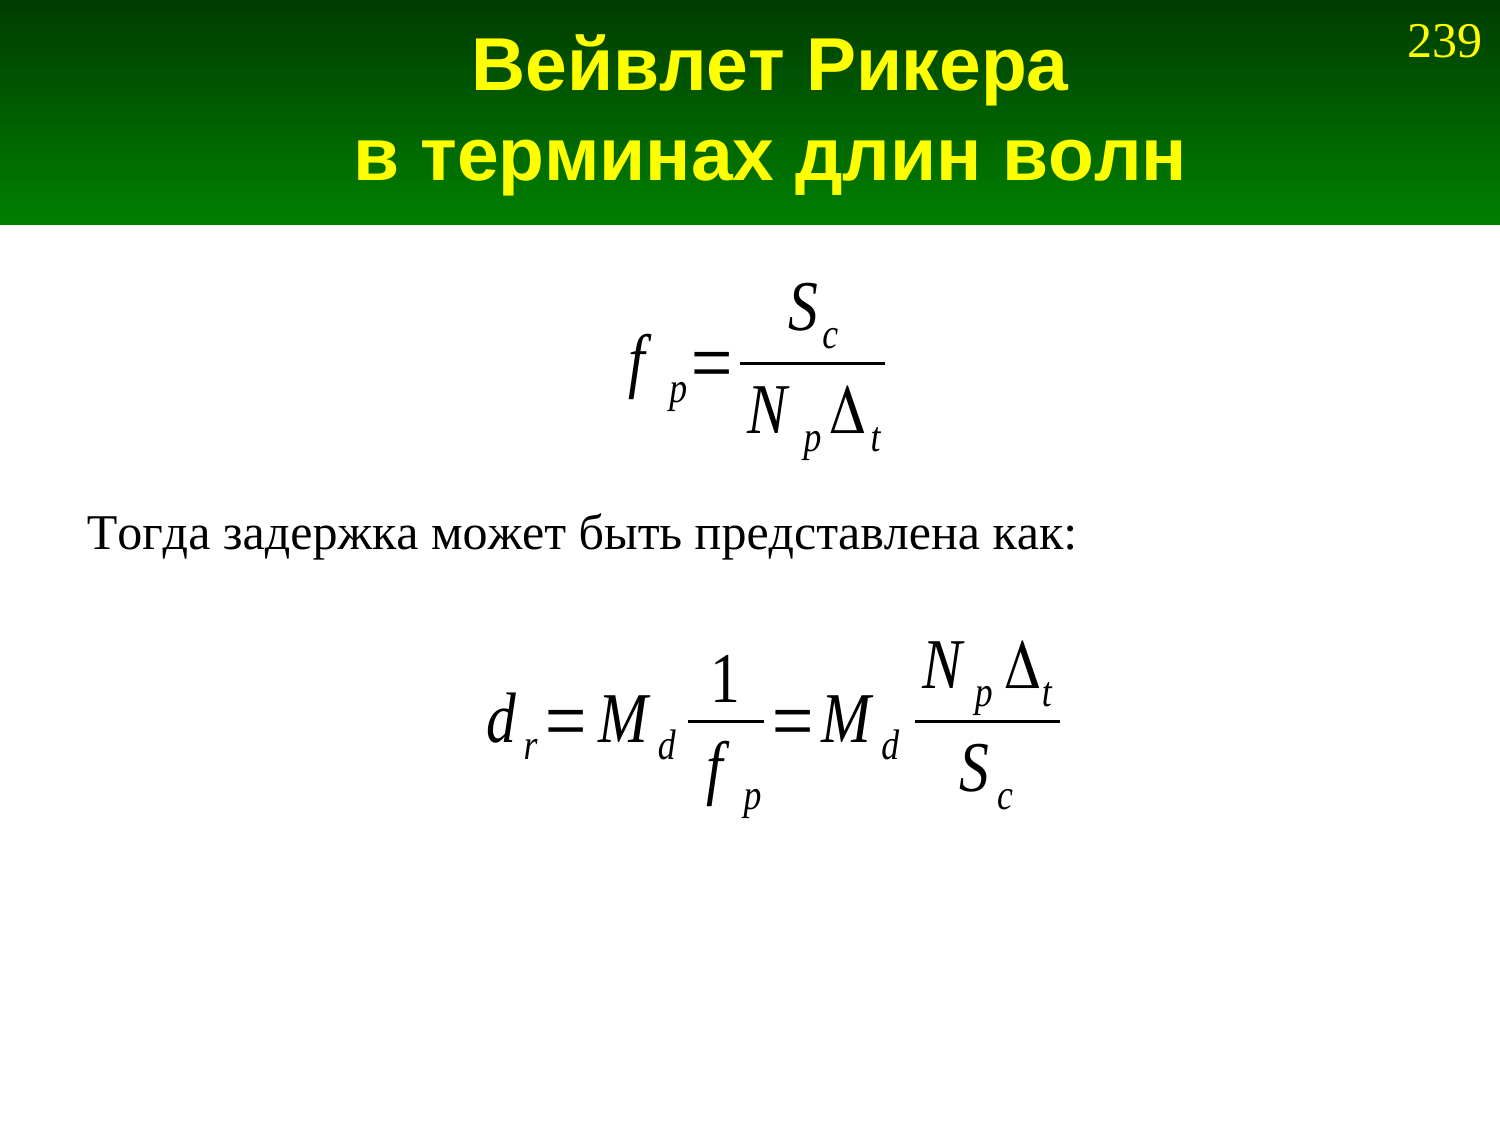

# Вейвлет Рикера в терминах длин волн
Тогда задержка может быть представлена как: